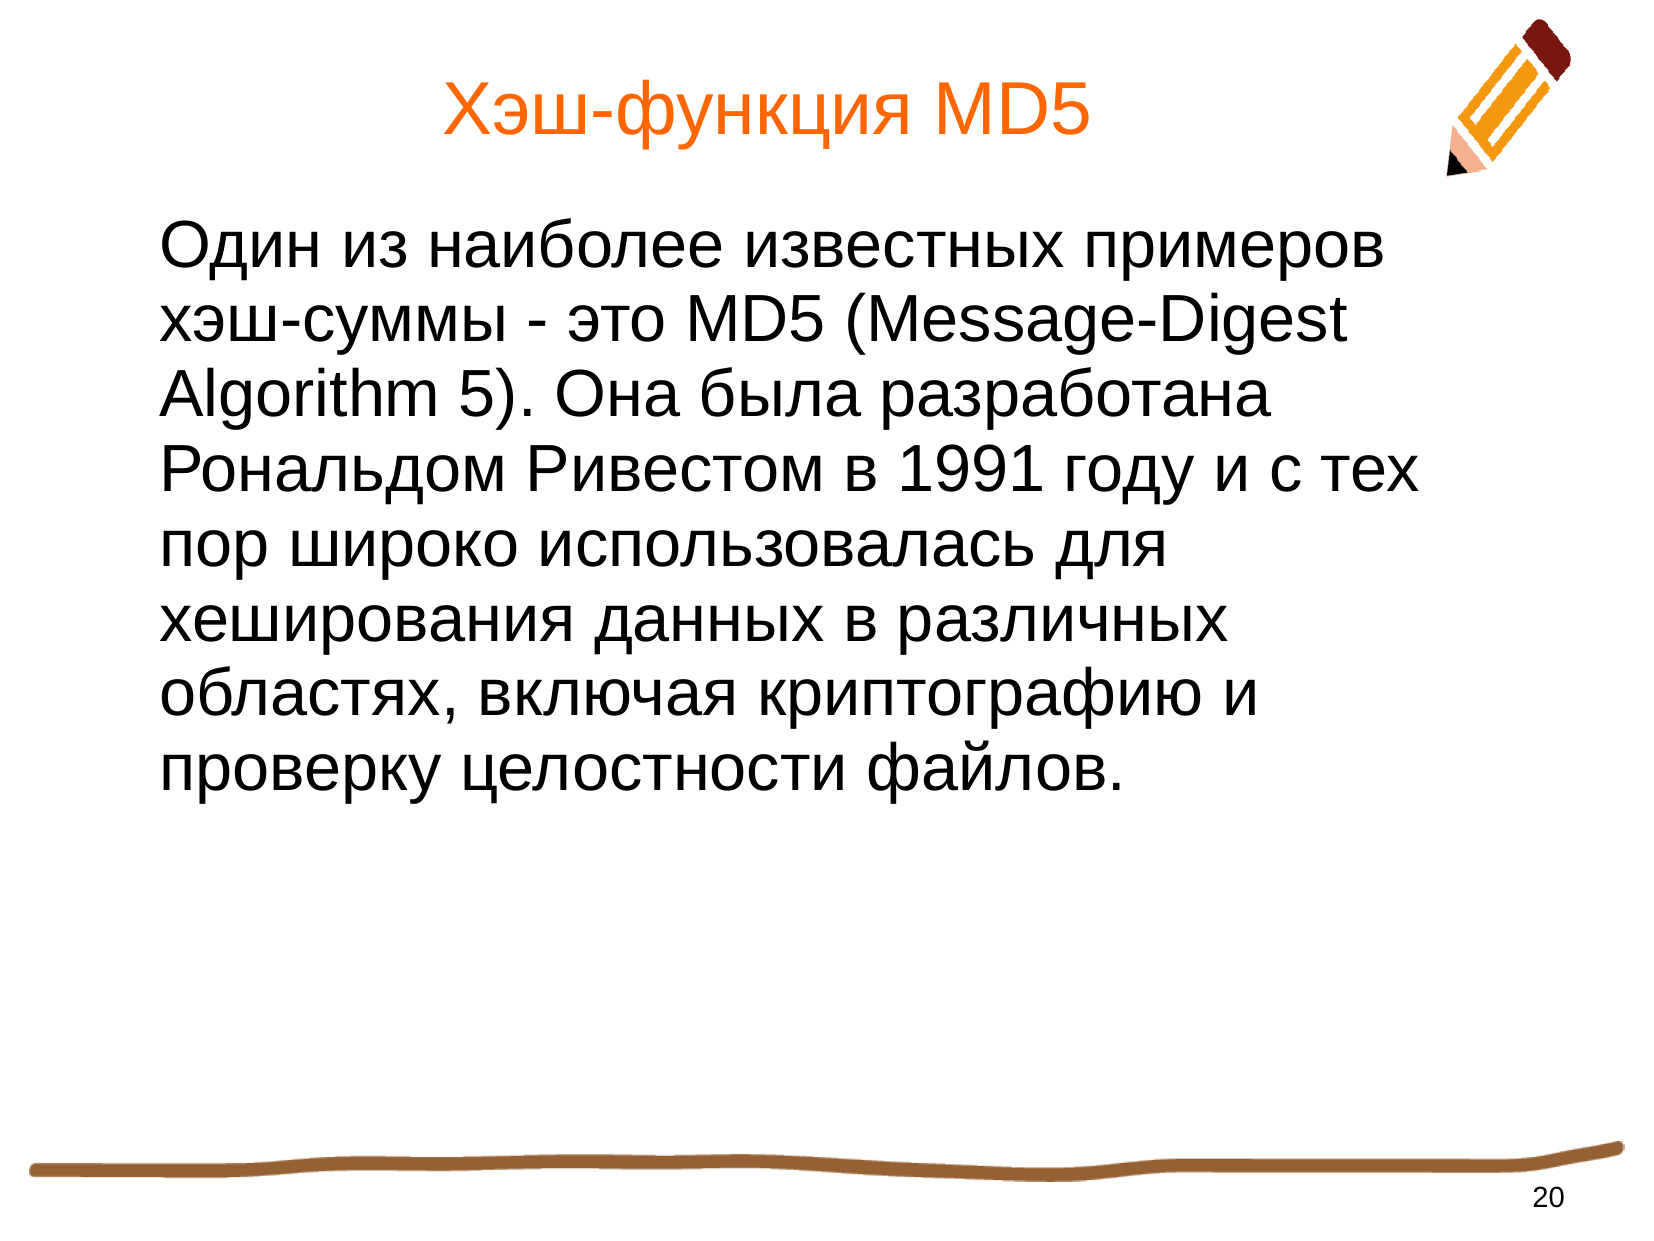

# Хэш-функция MD5
Один из наиболее известных примеров хэш-суммы - это MD5 (Message-Digest Algorithm 5). Она была разработана Рональдом Ривестом в 1991 году и с тех пор широко использовалась для хеширования данных в различных областях, включая криптографию и проверку целостности файлов.
20